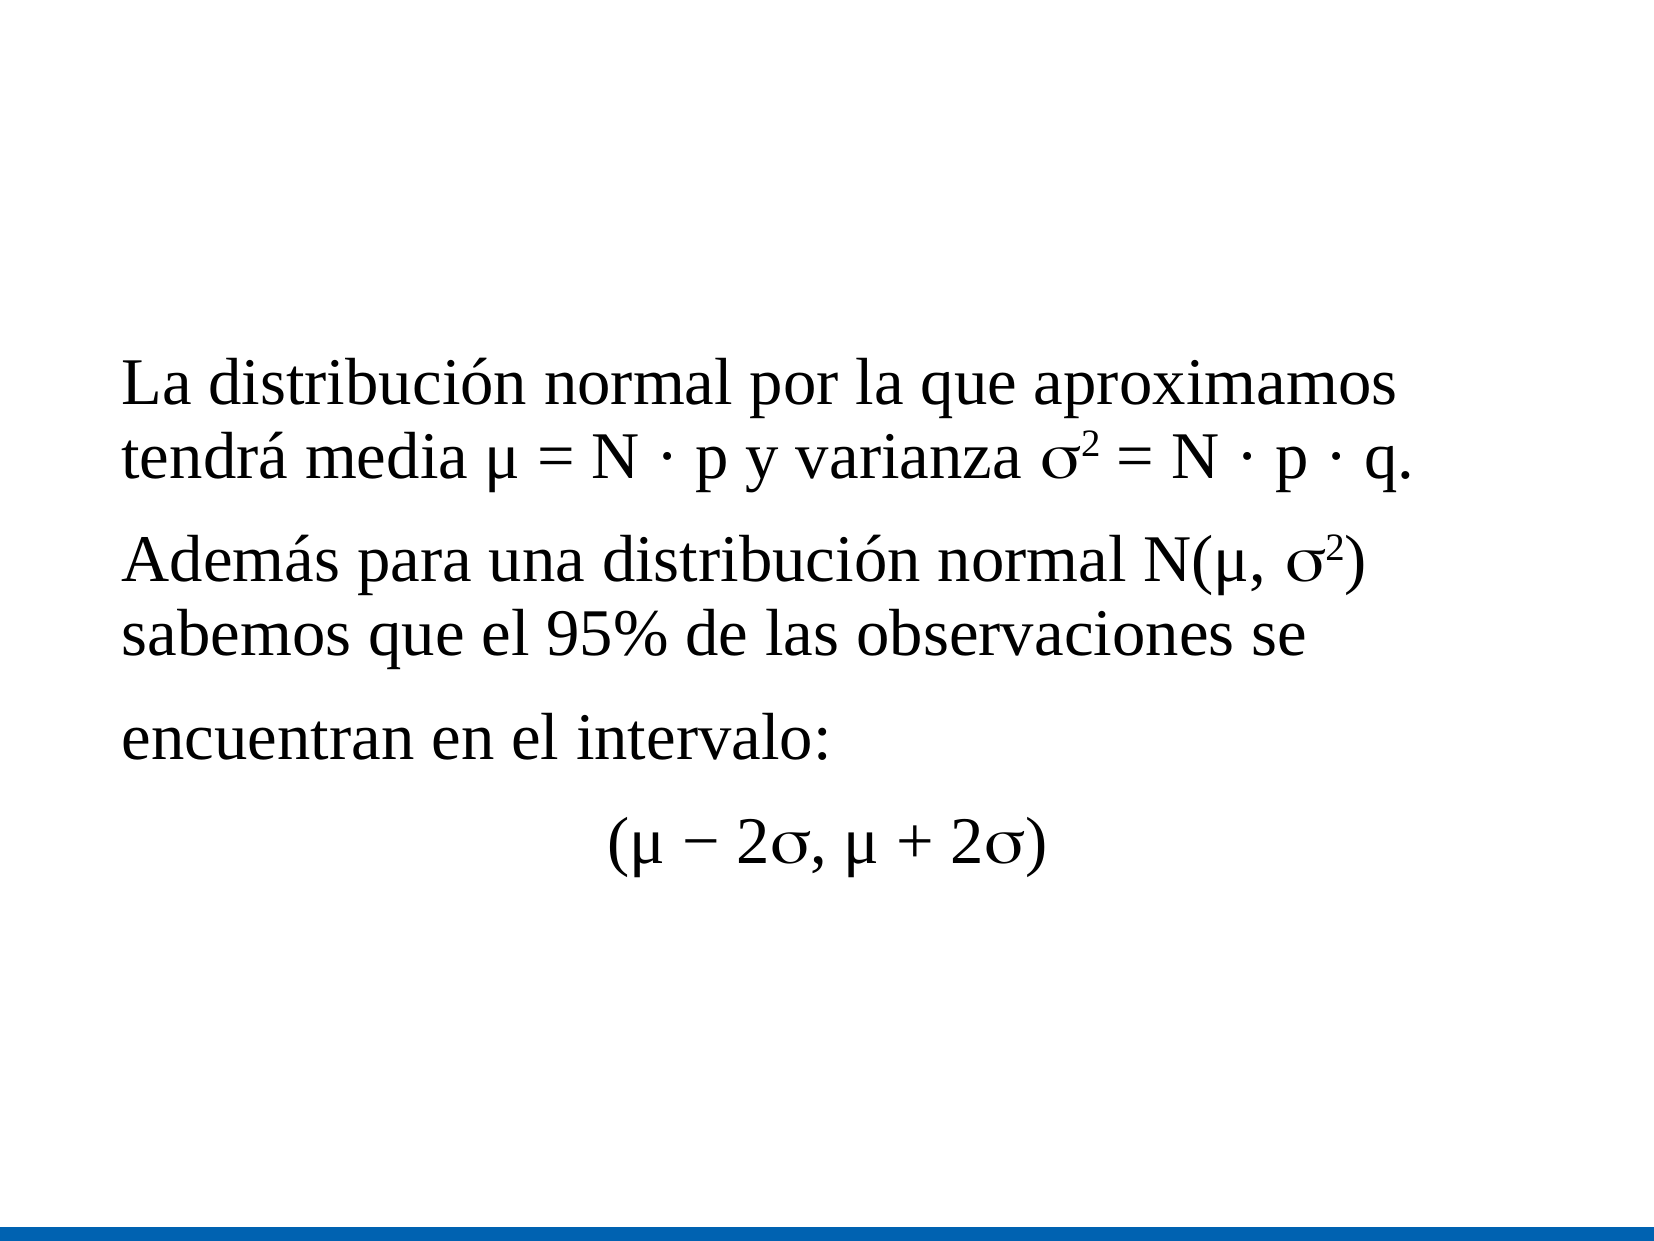

#
La distribución normal por la que aproximamos tendrá media μ = N · p y varianza s2 = N · p · q.
Además para una distribución normal N(μ, s2) sabemos que el 95% de las observaciones se
encuentran en el intervalo:
(μ − 2s, μ + 2s)